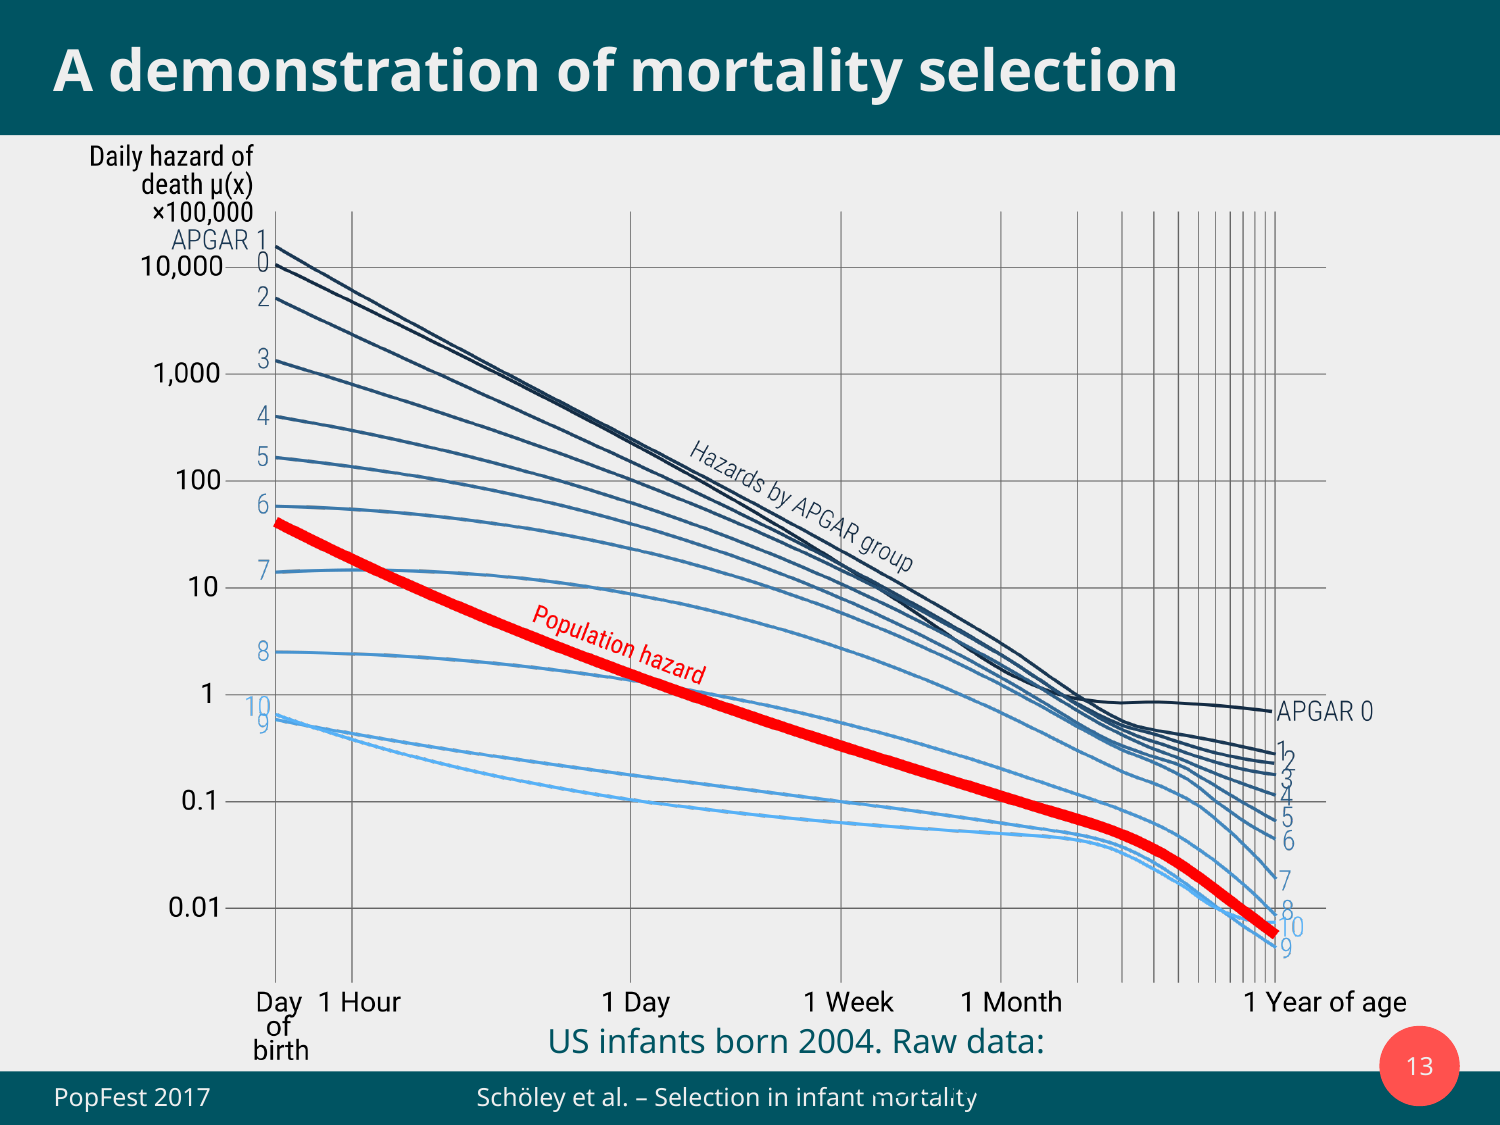

# A demonstration of mortality selection
US infants born 2004. Raw data: CDC/NCHS.
13
PopFest 2017
Schöley et al. – Selection in infant mortality